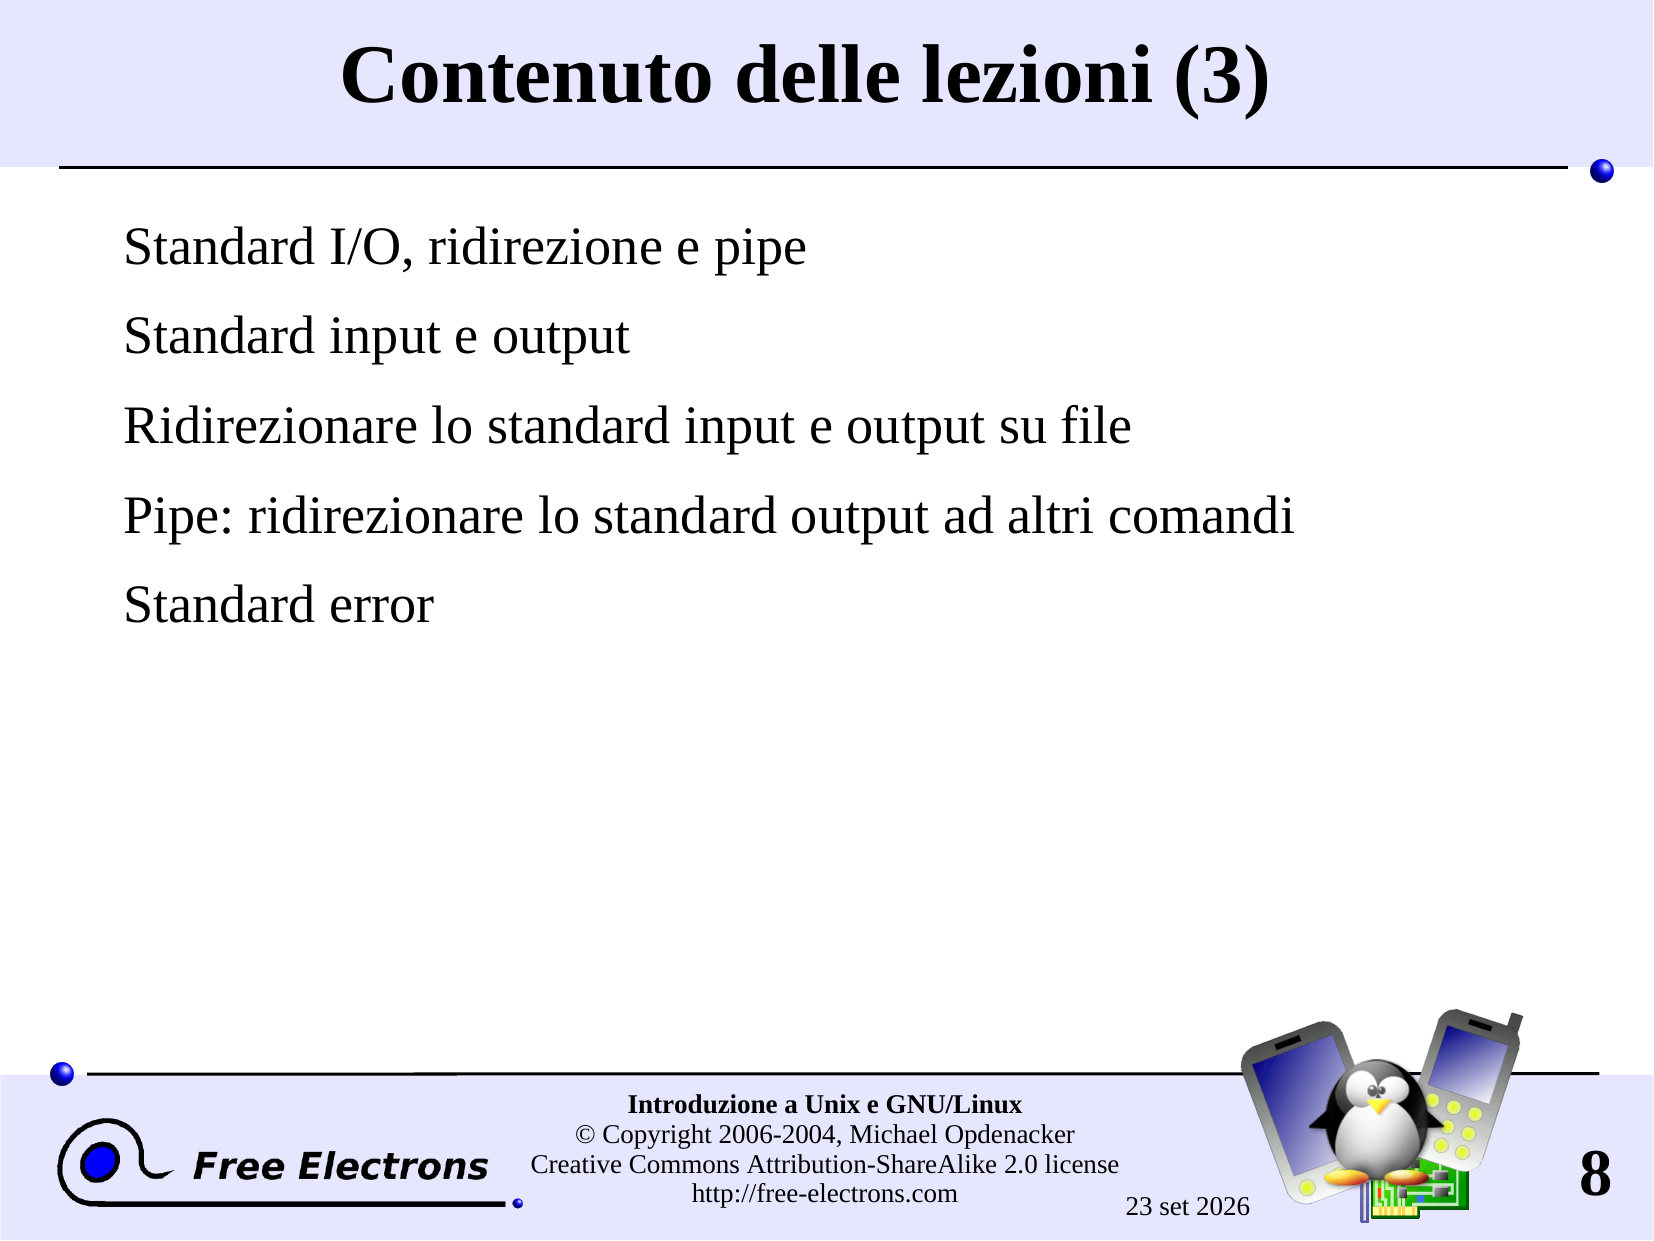

# Contenuto delle lezioni (3)
Standard I/O, ridirezione e pipe
Standard input e output
Ridirezionare lo standard input e output su file
Pipe: ridirezionare lo standard output ad altri comandi
Standard error